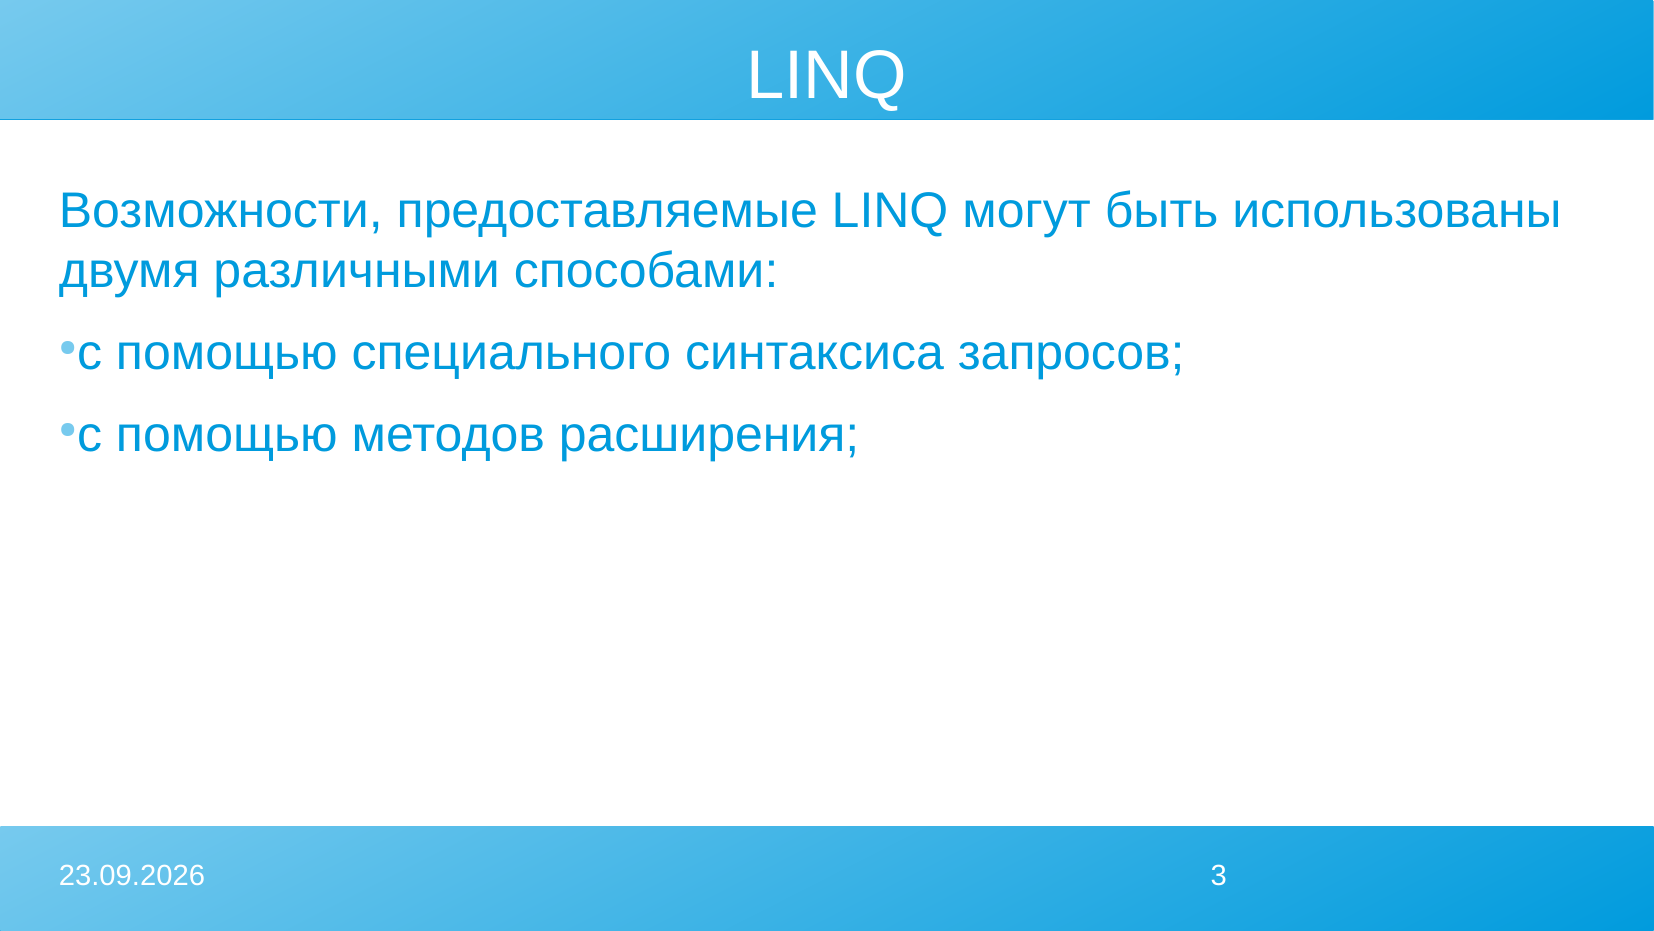

# LINQ
Возможности, предоставляемые LINQ могут быть использованы двумя различными способами:
с помощью специального синтаксиса запросов;
с помощью методов расширения;